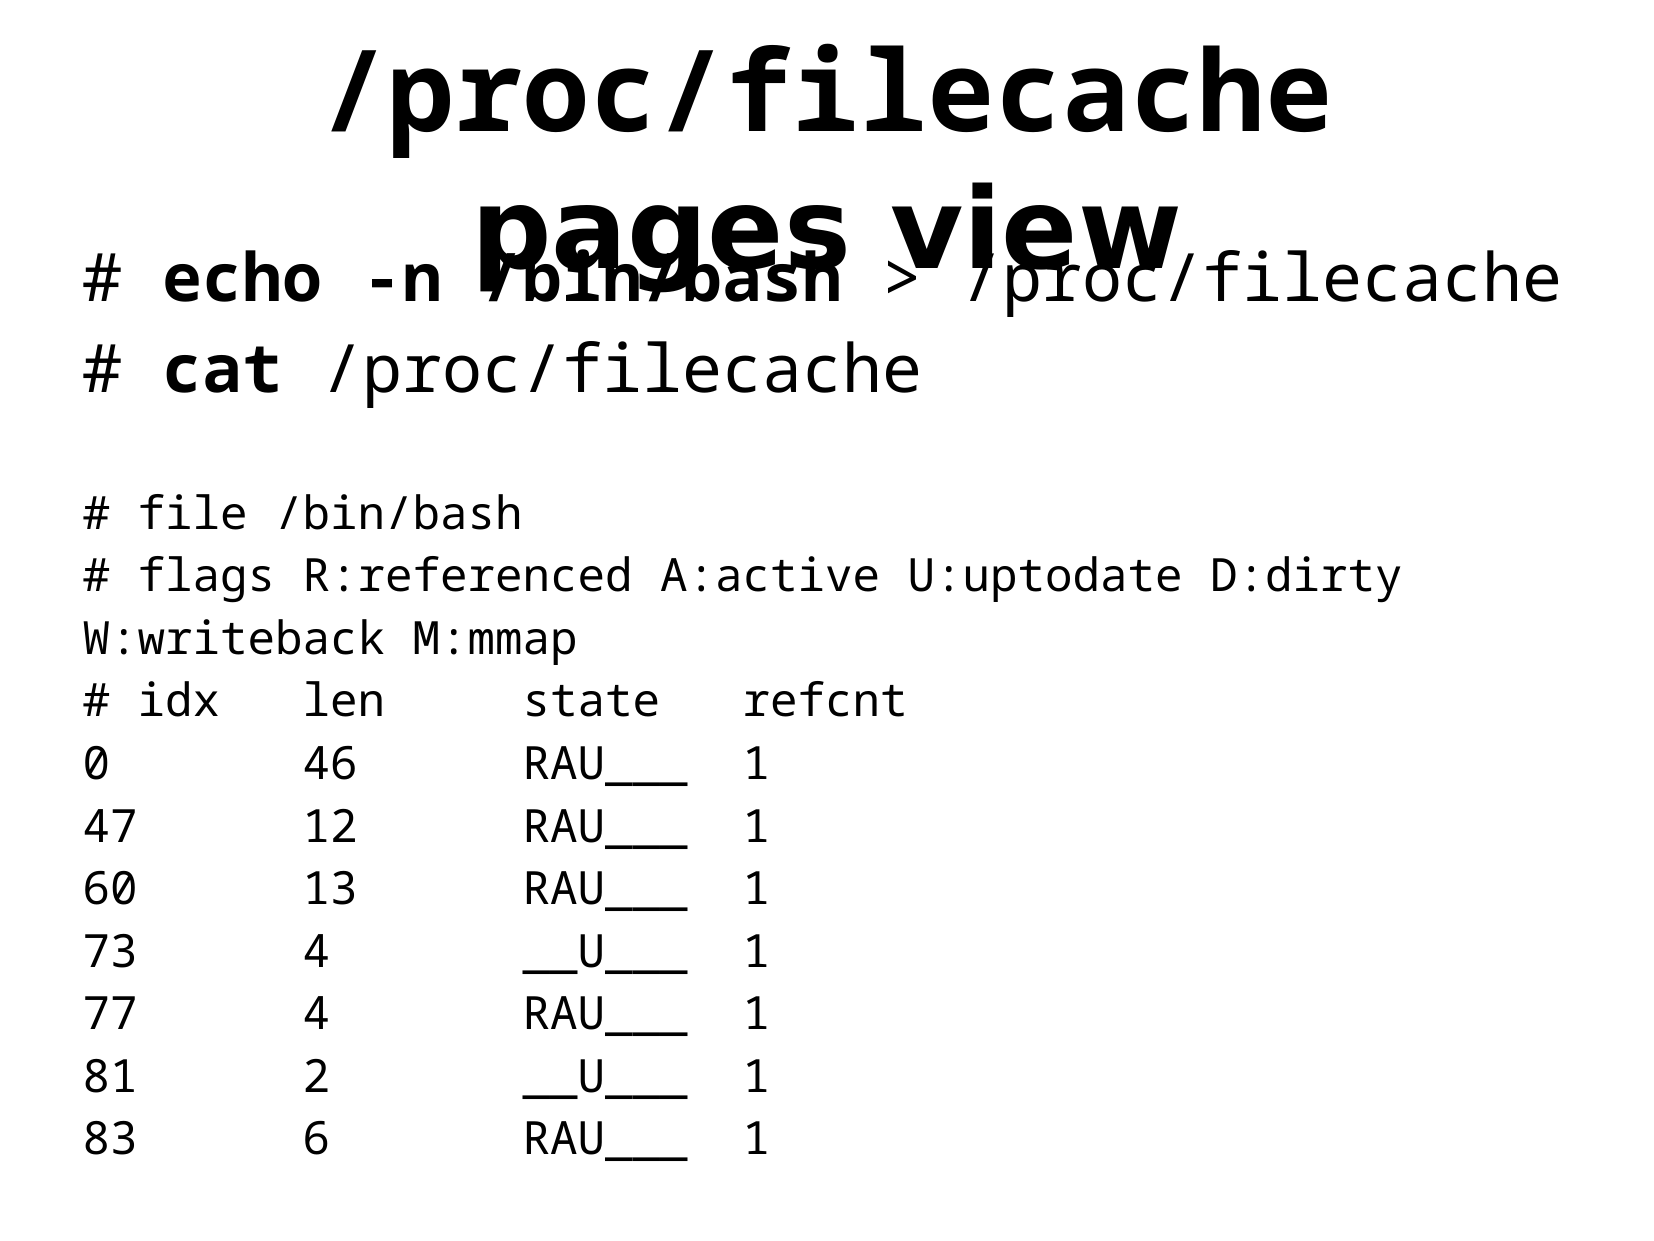

# /proc/filecache pages view
# echo -n /bin/bash > /proc/filecache
# cat /proc/filecache
# file /bin/bash
# flags R:referenced A:active U:uptodate D:dirty W:writeback M:mmap
# idx len state refcnt
0 46 RAU___ 1
47 12 RAU___ 1
60 13 RAU___ 1
73 4 __U___ 1
77 4 RAU___ 1
81 2 __U___ 1
83 6 RAU___ 1